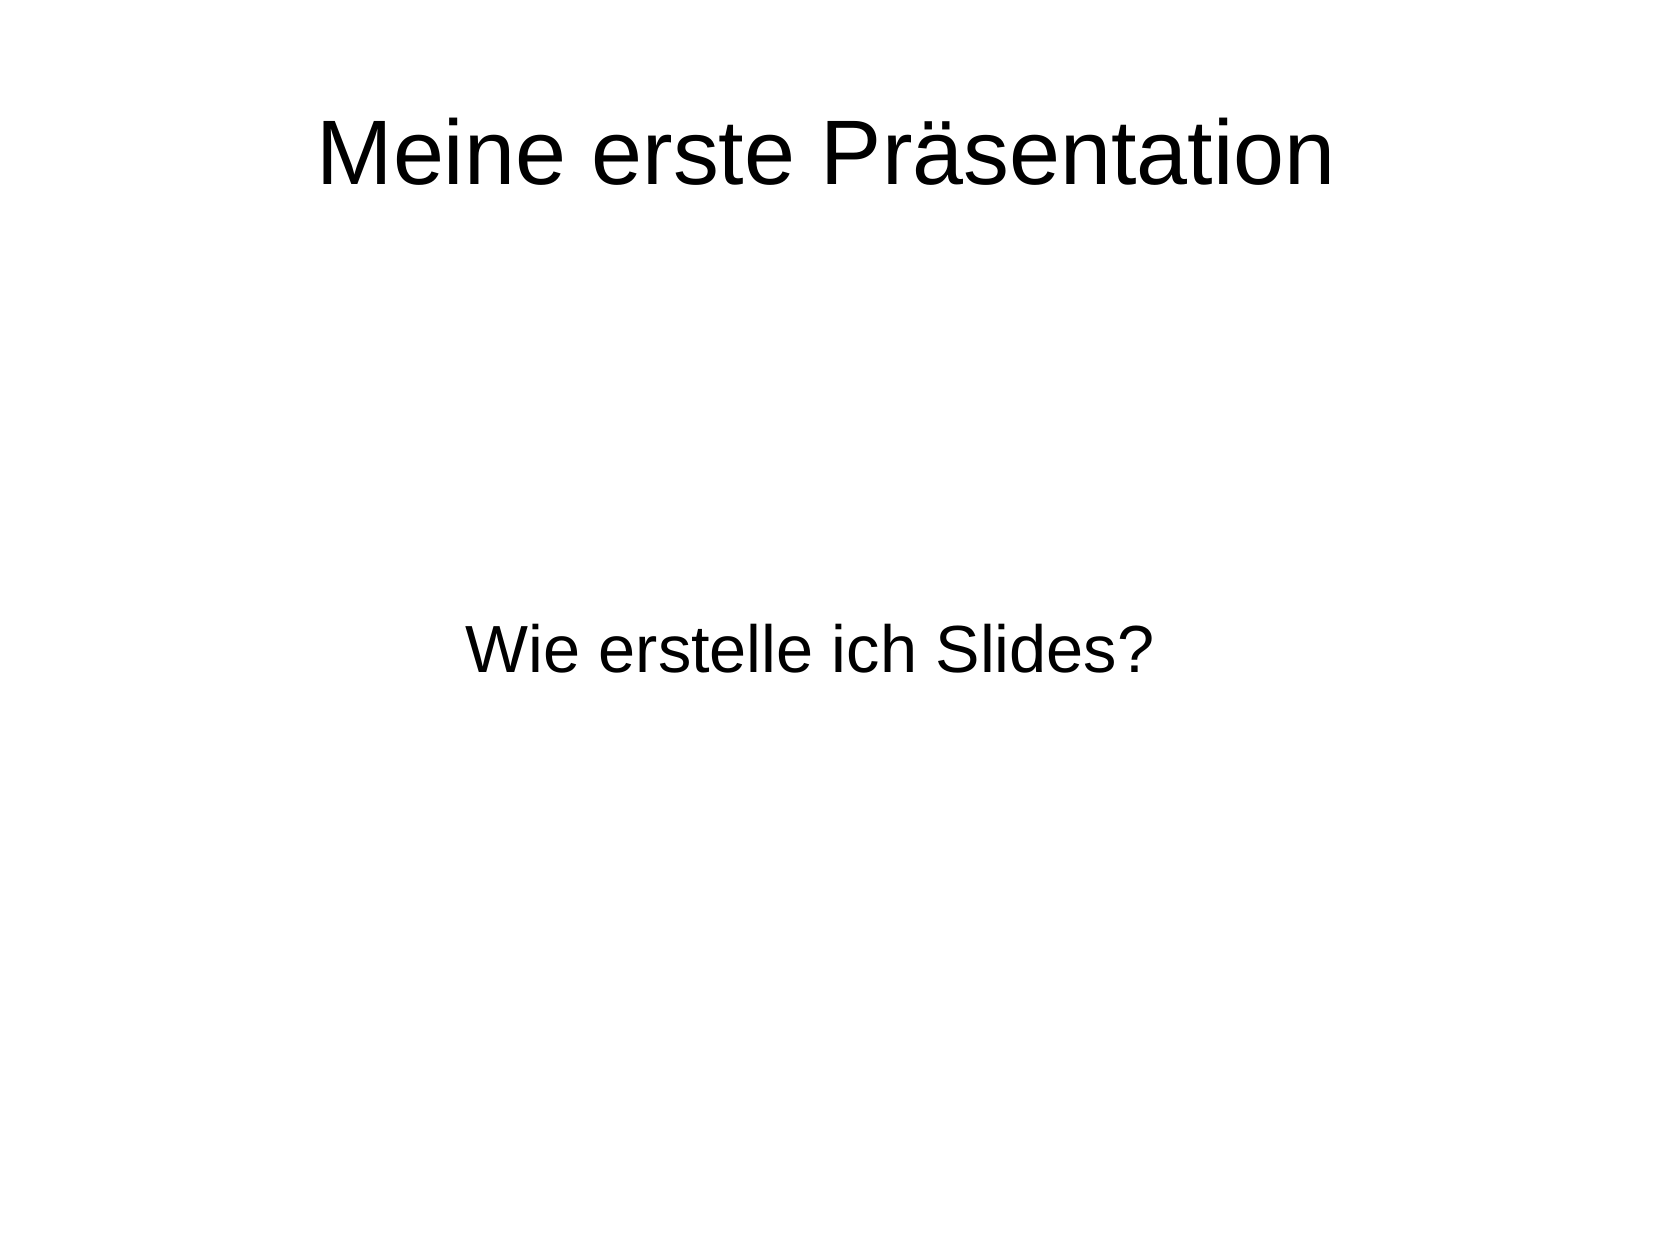

# Meine erste Präsentation
Wie erstelle ich Slides?